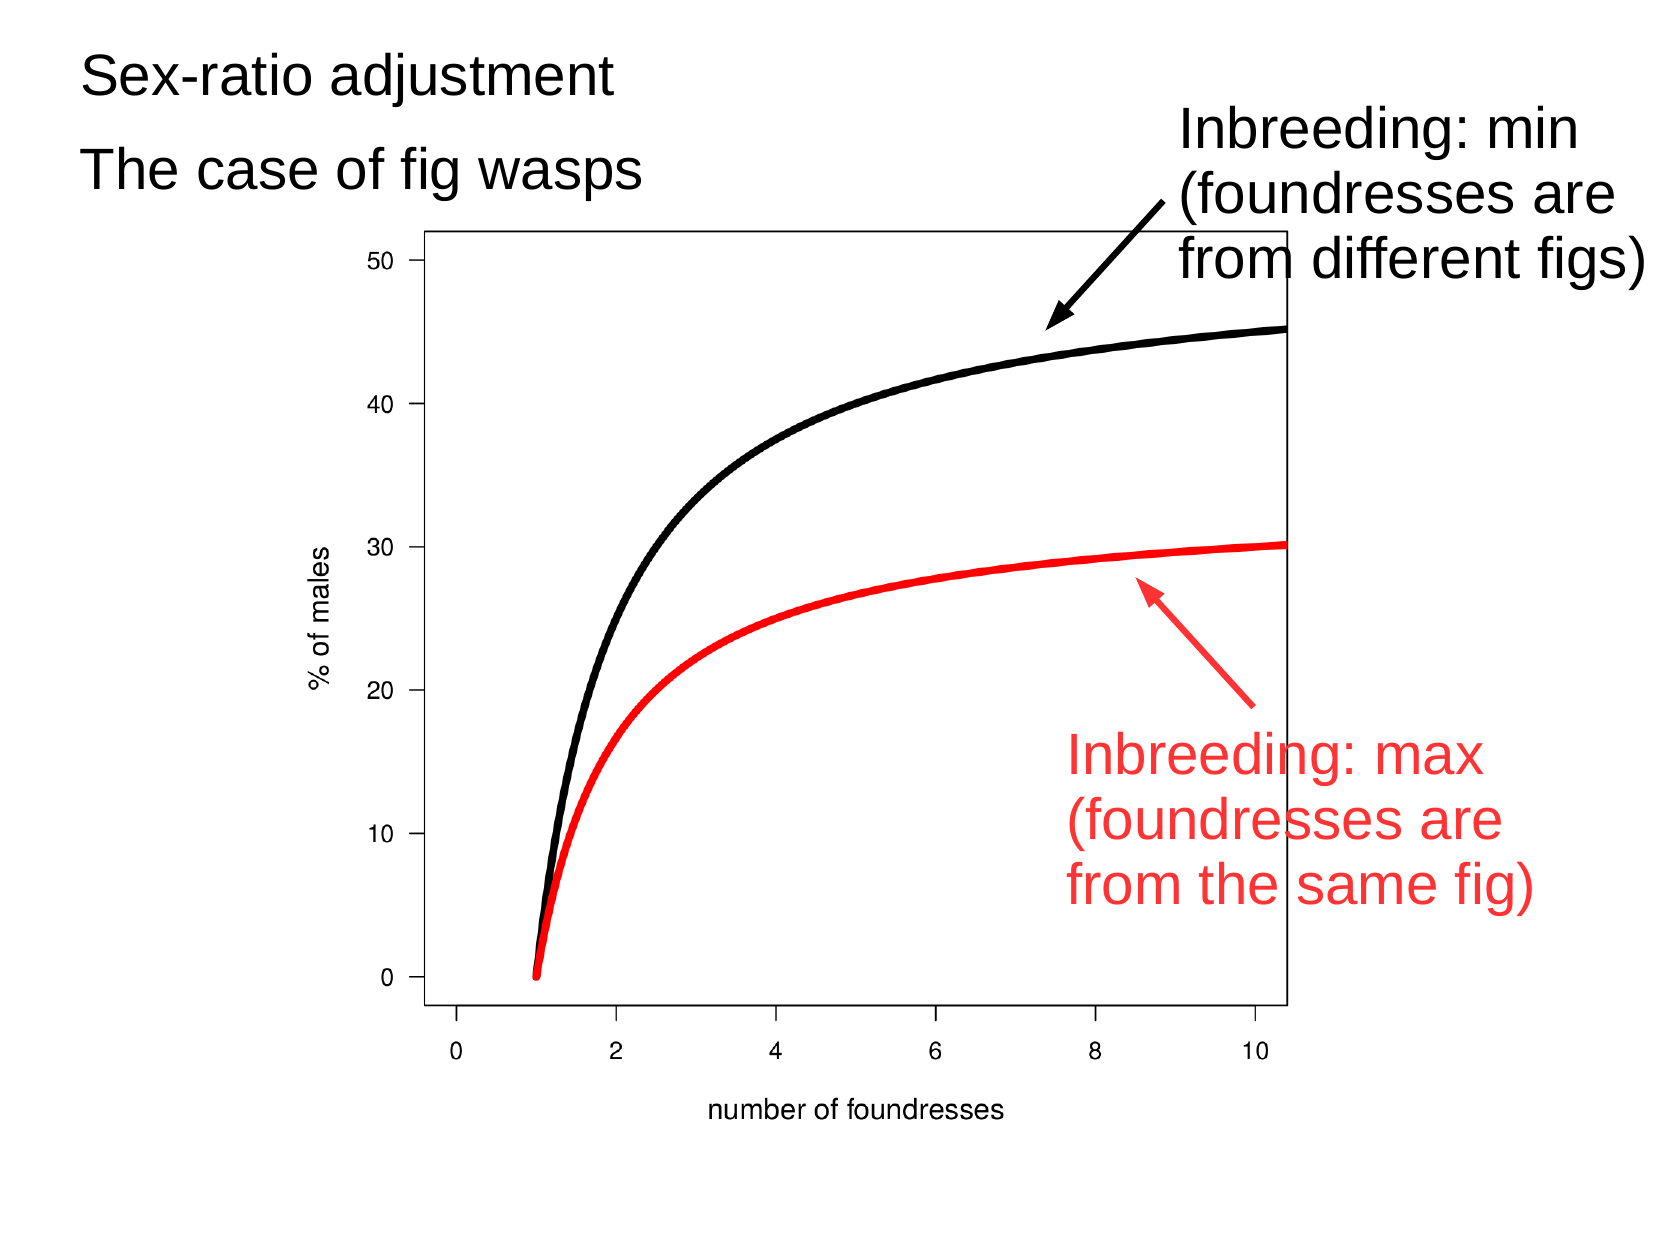

Sex-ratio adjustment
Inbreeding: min
(foundresses are from different figs)
The case of fig wasps
Inbreeding: max
(foundresses are from the same fig)